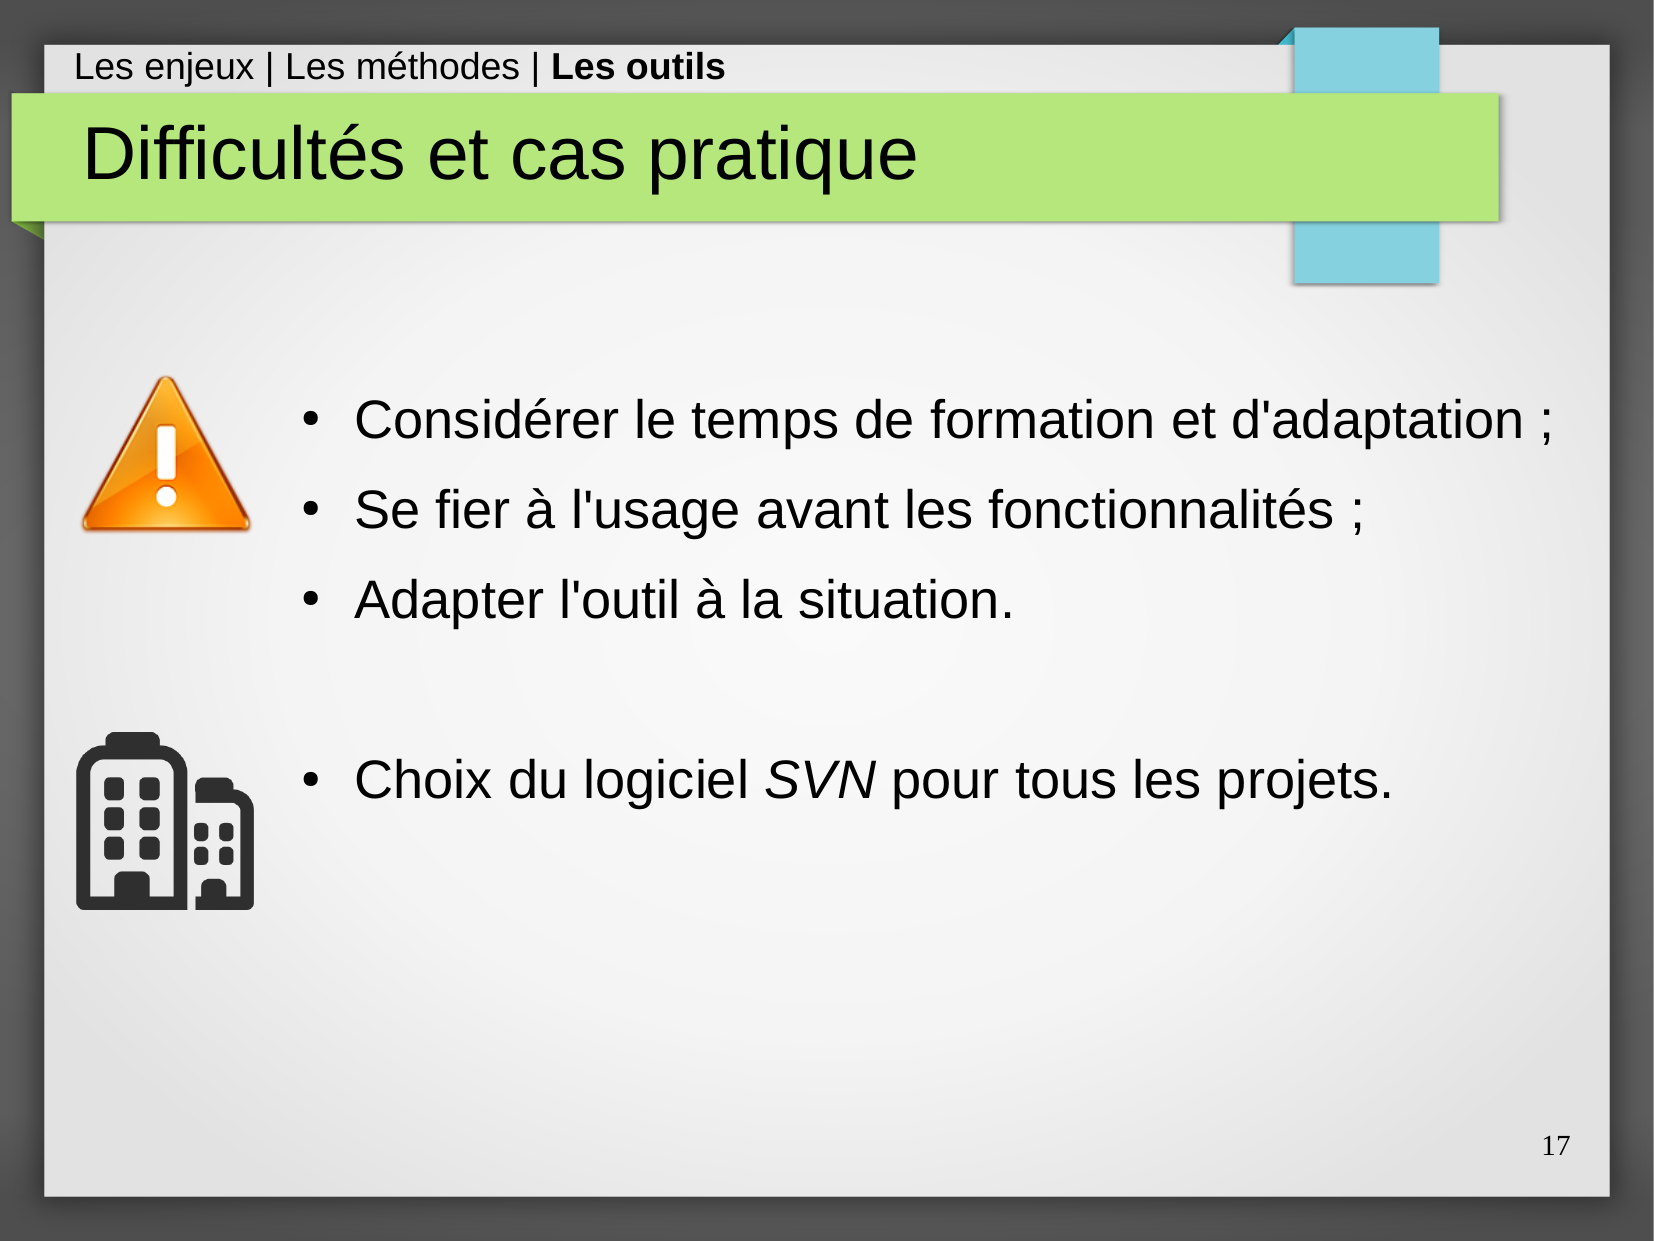

Les enjeux | Les méthodes | Les outils
# Difficultés et cas pratique
Considérer le temps de formation et d'adaptation ;
Se fier à l'usage avant les fonctionnalités ;
Adapter l'outil à la situation.
Choix du logiciel SVN pour tous les projets.
17